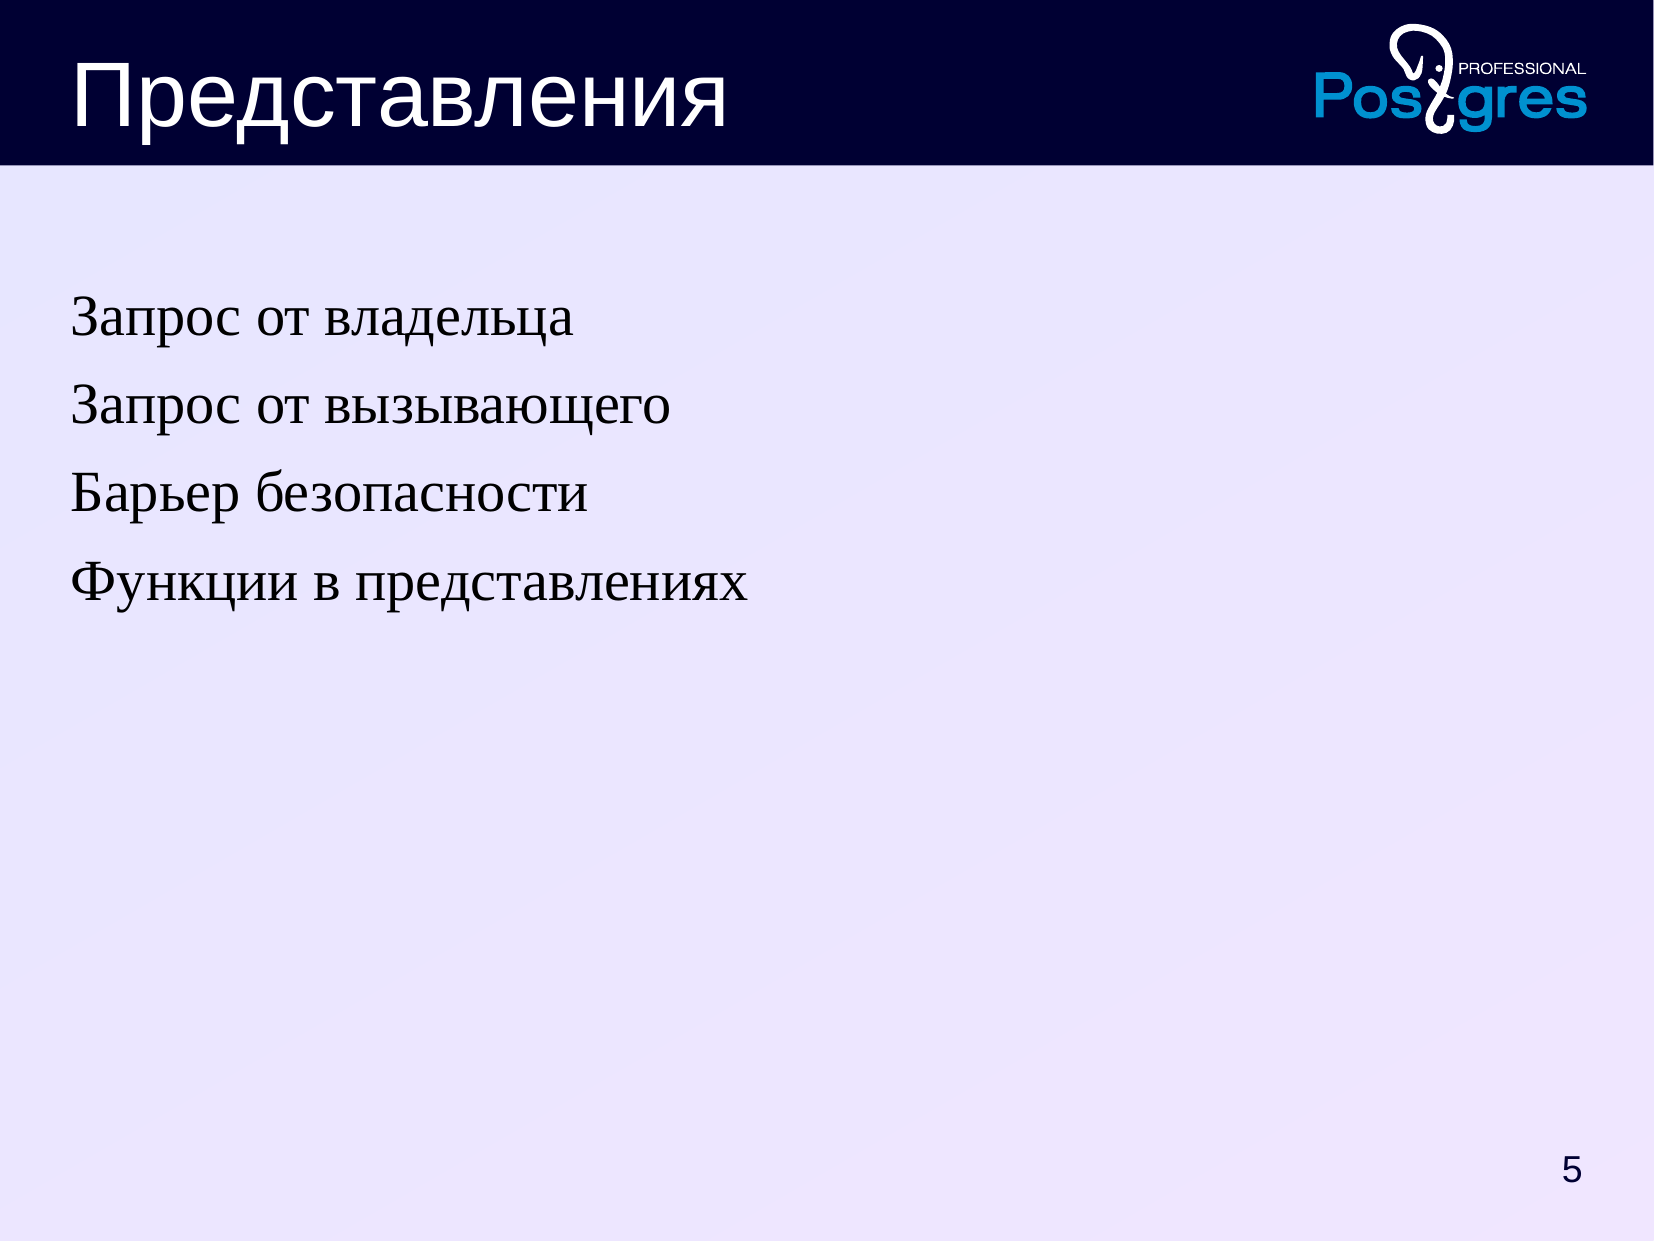

# Представления
Запрос от владельца
Запрос от вызывающего
Барьер безопасности
Функции в представлениях